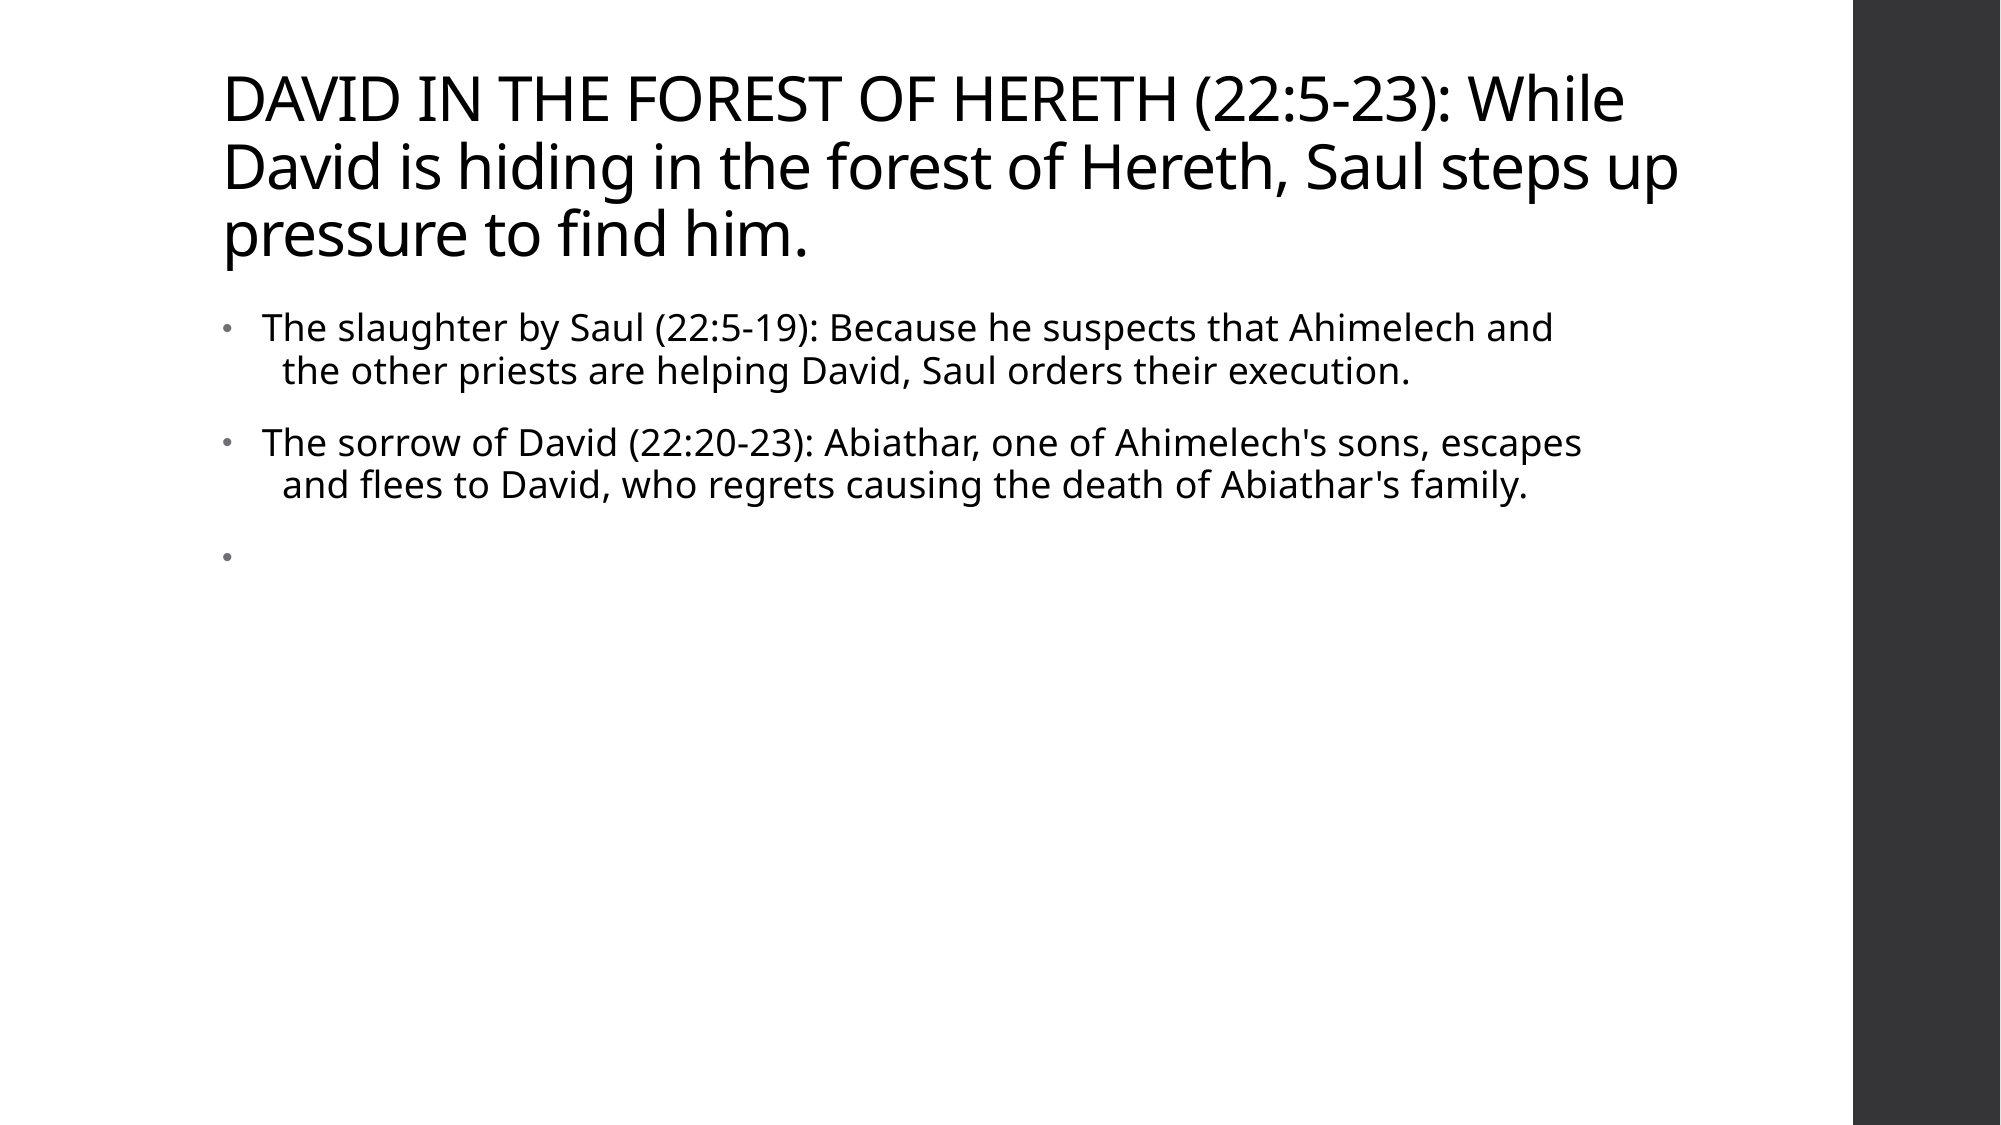

# DAVID IN THE FOREST OF HERETH (22:5-23): While David is hiding in the forest of Hereth, Saul steps up pressure to find him.
 The slaughter by Saul (22:5-19): Because he suspects that Ahimelech and the other priests are helping David, Saul orders their execution.
 The sorrow of David (22:20-23): Abiathar, one of Ahimelech's sons, escapes and flees to David, who regrets causing the death of Abiathar's family.